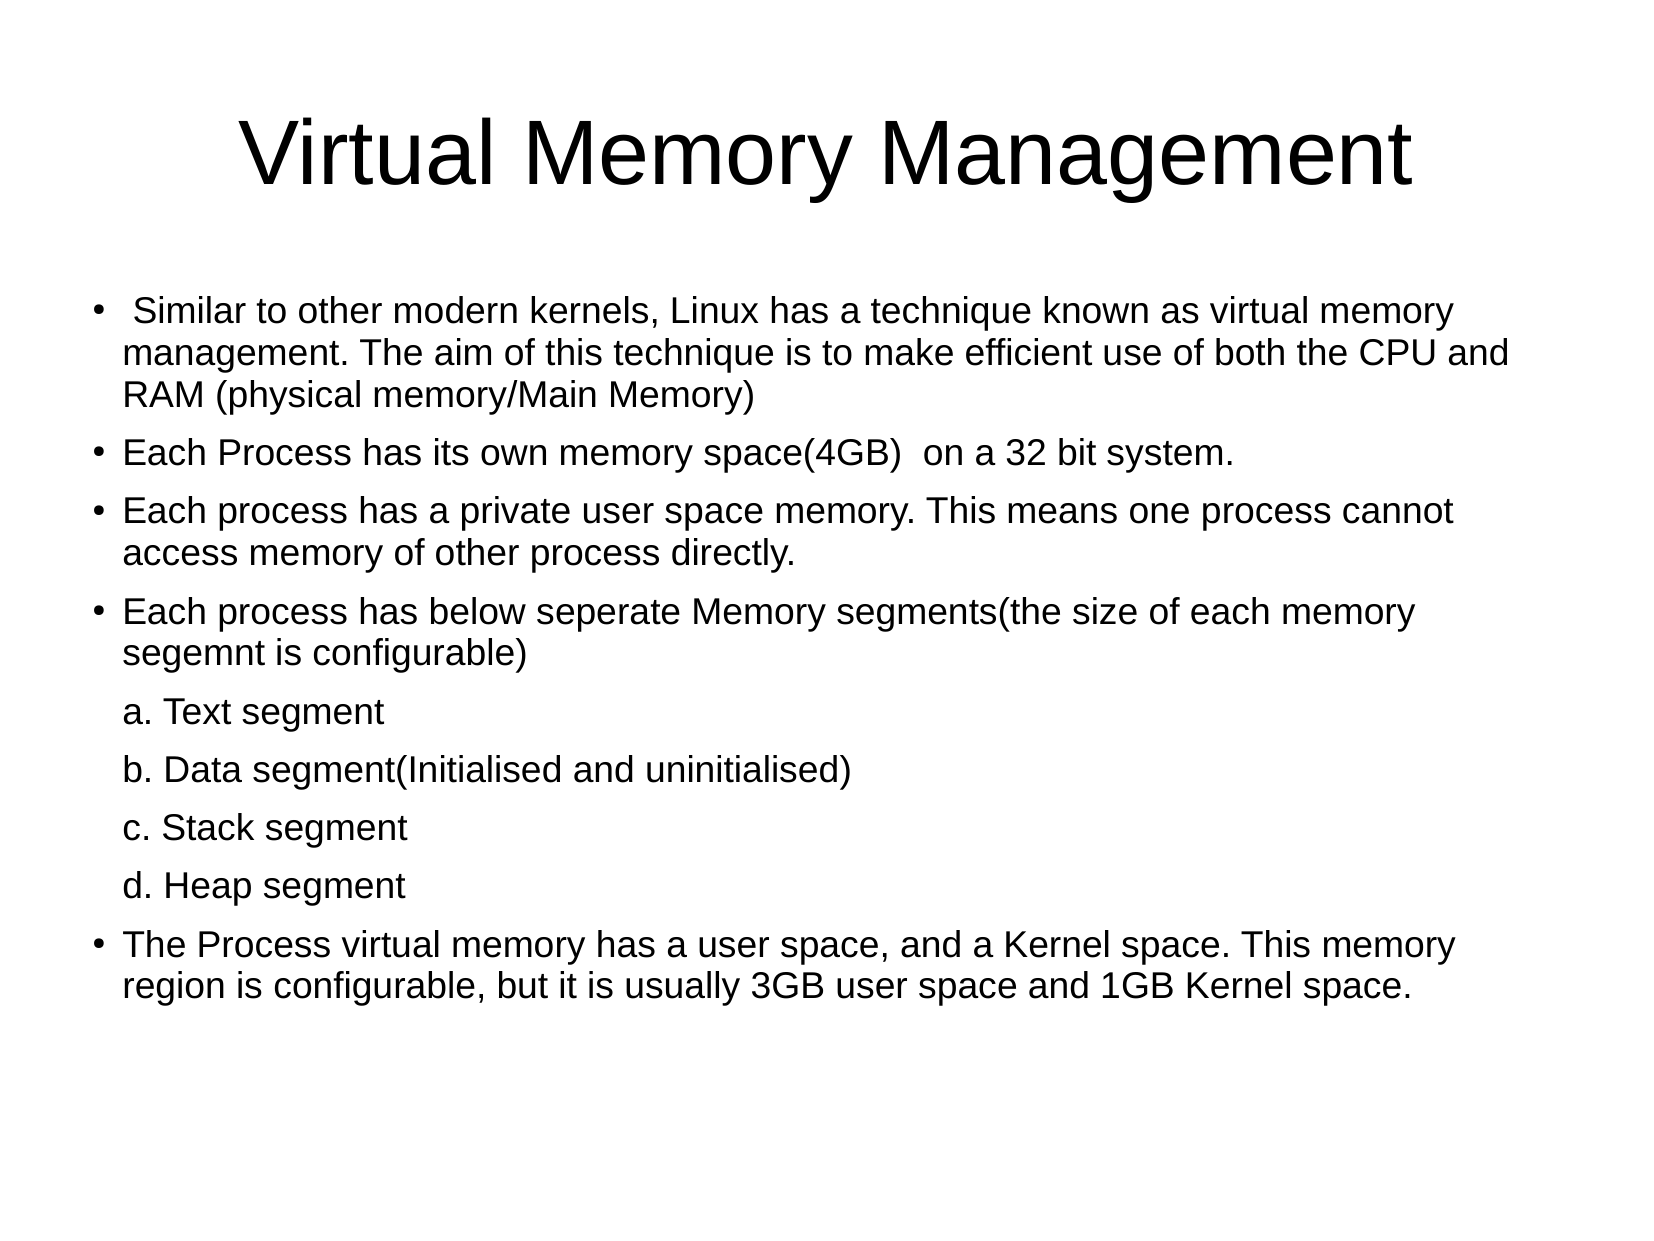

# Virtual Memory Management
 Similar to other modern kernels, Linux has a technique known as virtual memory management. The aim of this technique is to make efficient use of both the CPU and RAM (physical memory/Main Memory)
Each Process has its own memory space(4GB) on a 32 bit system.
Each process has a private user space memory. This means one process cannot access memory of other process directly.
Each process has below seperate Memory segments(the size of each memory segemnt is configurable)
a. Text segment
b. Data segment(Initialised and uninitialised)
c. Stack segment
d. Heap segment
The Process virtual memory has a user space, and a Kernel space. This memory region is configurable, but it is usually 3GB user space and 1GB Kernel space.